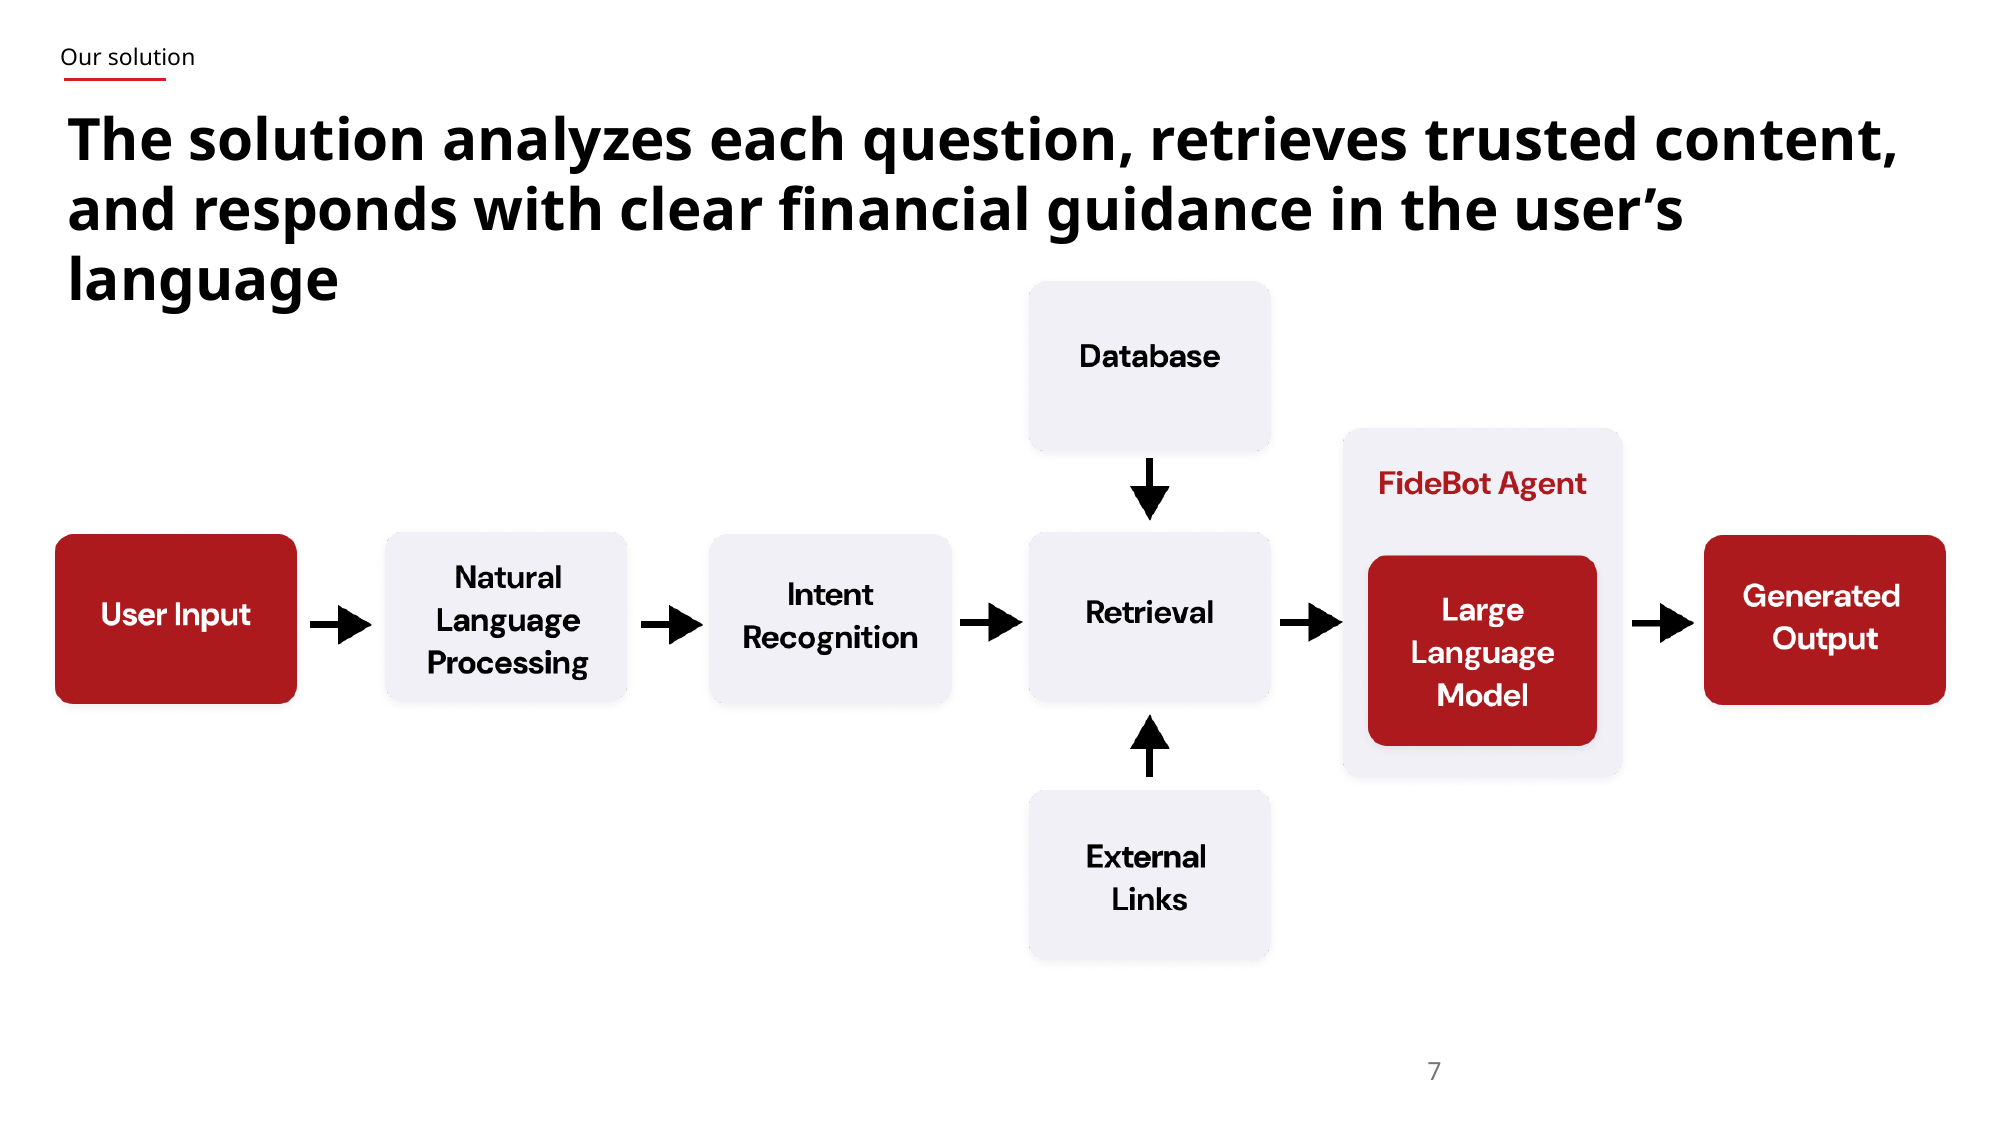

Our solution
The solution analyzes each question, retrieves trusted content, and responds with clear financial guidance in the user’s language